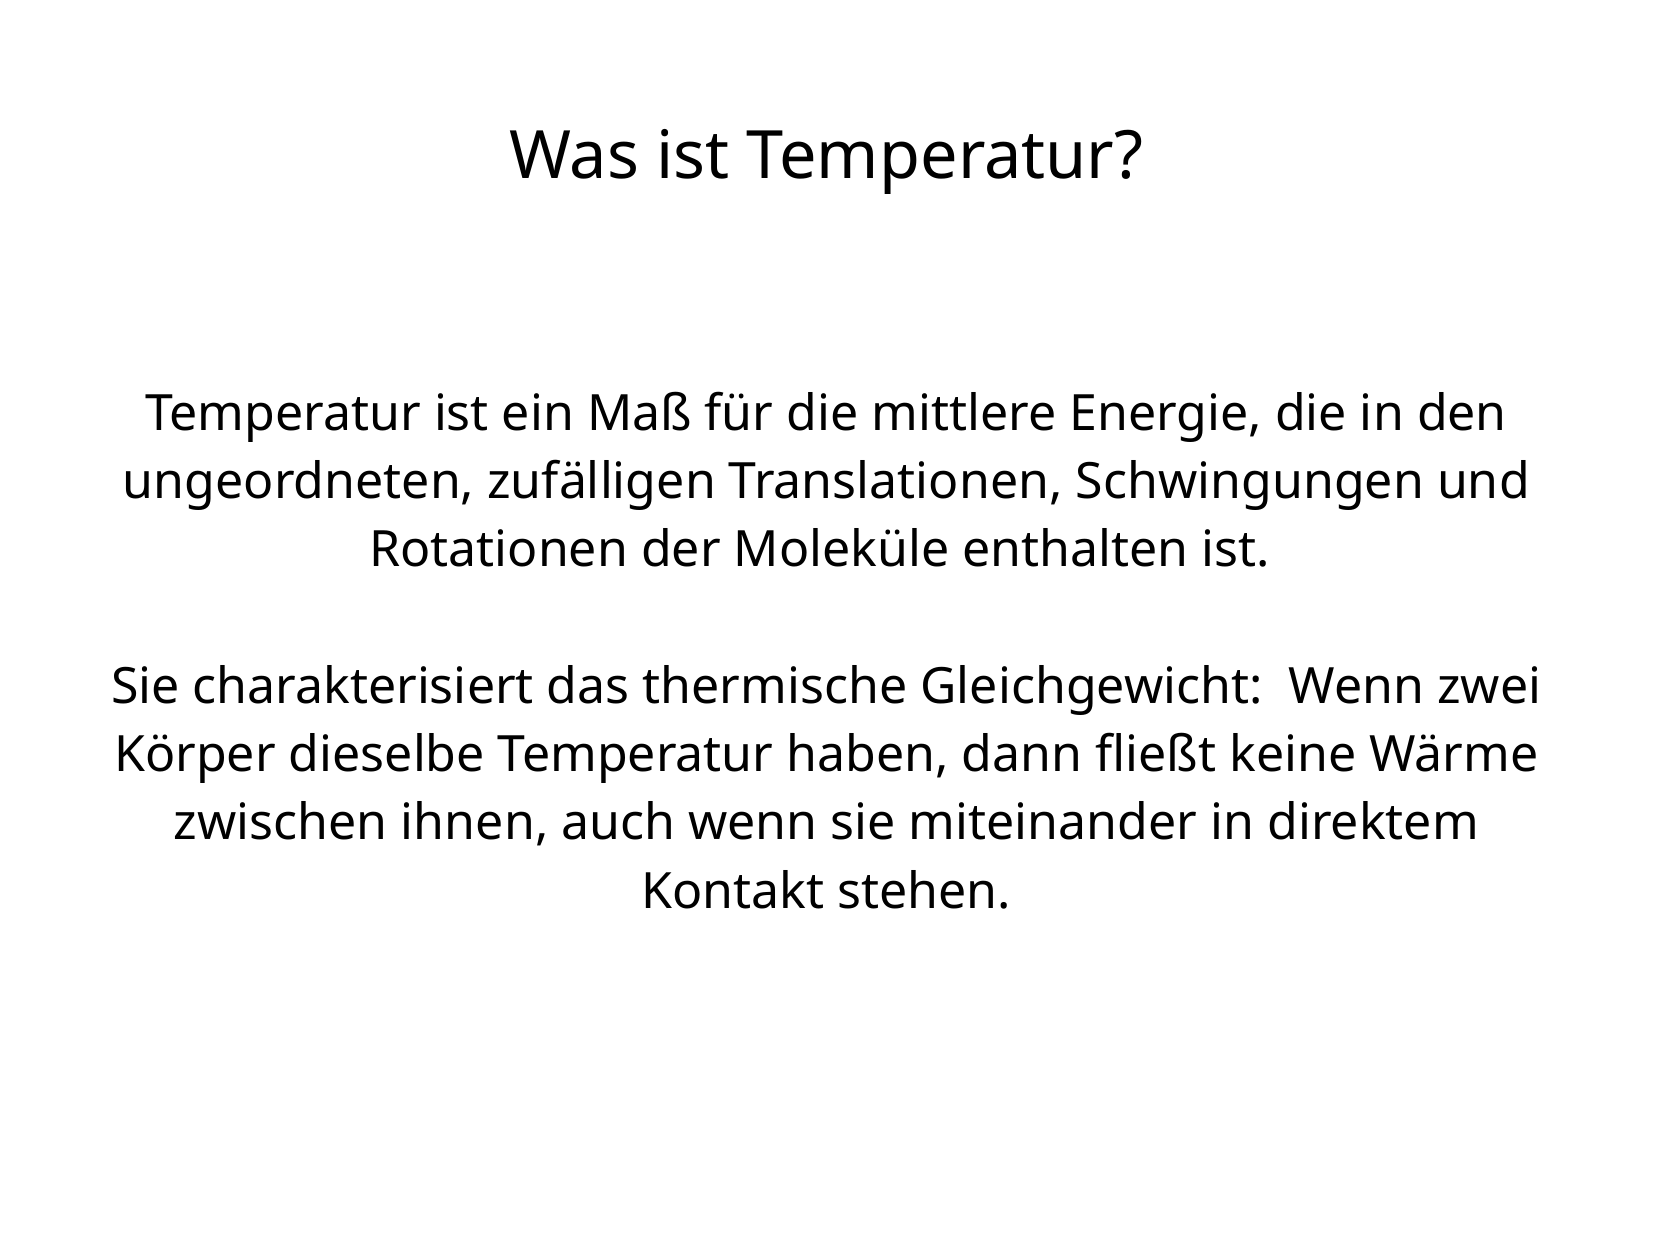

# Was ist Temperatur?
Temperatur ist ein Maß für die mittlere Energie, die in den ungeordneten, zufälligen Translationen, Schwingungen und Rotationen der Moleküle enthalten ist.
Sie charakterisiert das thermische Gleichgewicht: Wenn zwei Körper dieselbe Temperatur haben, dann fließt keine Wärme zwischen ihnen, auch wenn sie miteinander in direktem Kontakt stehen.